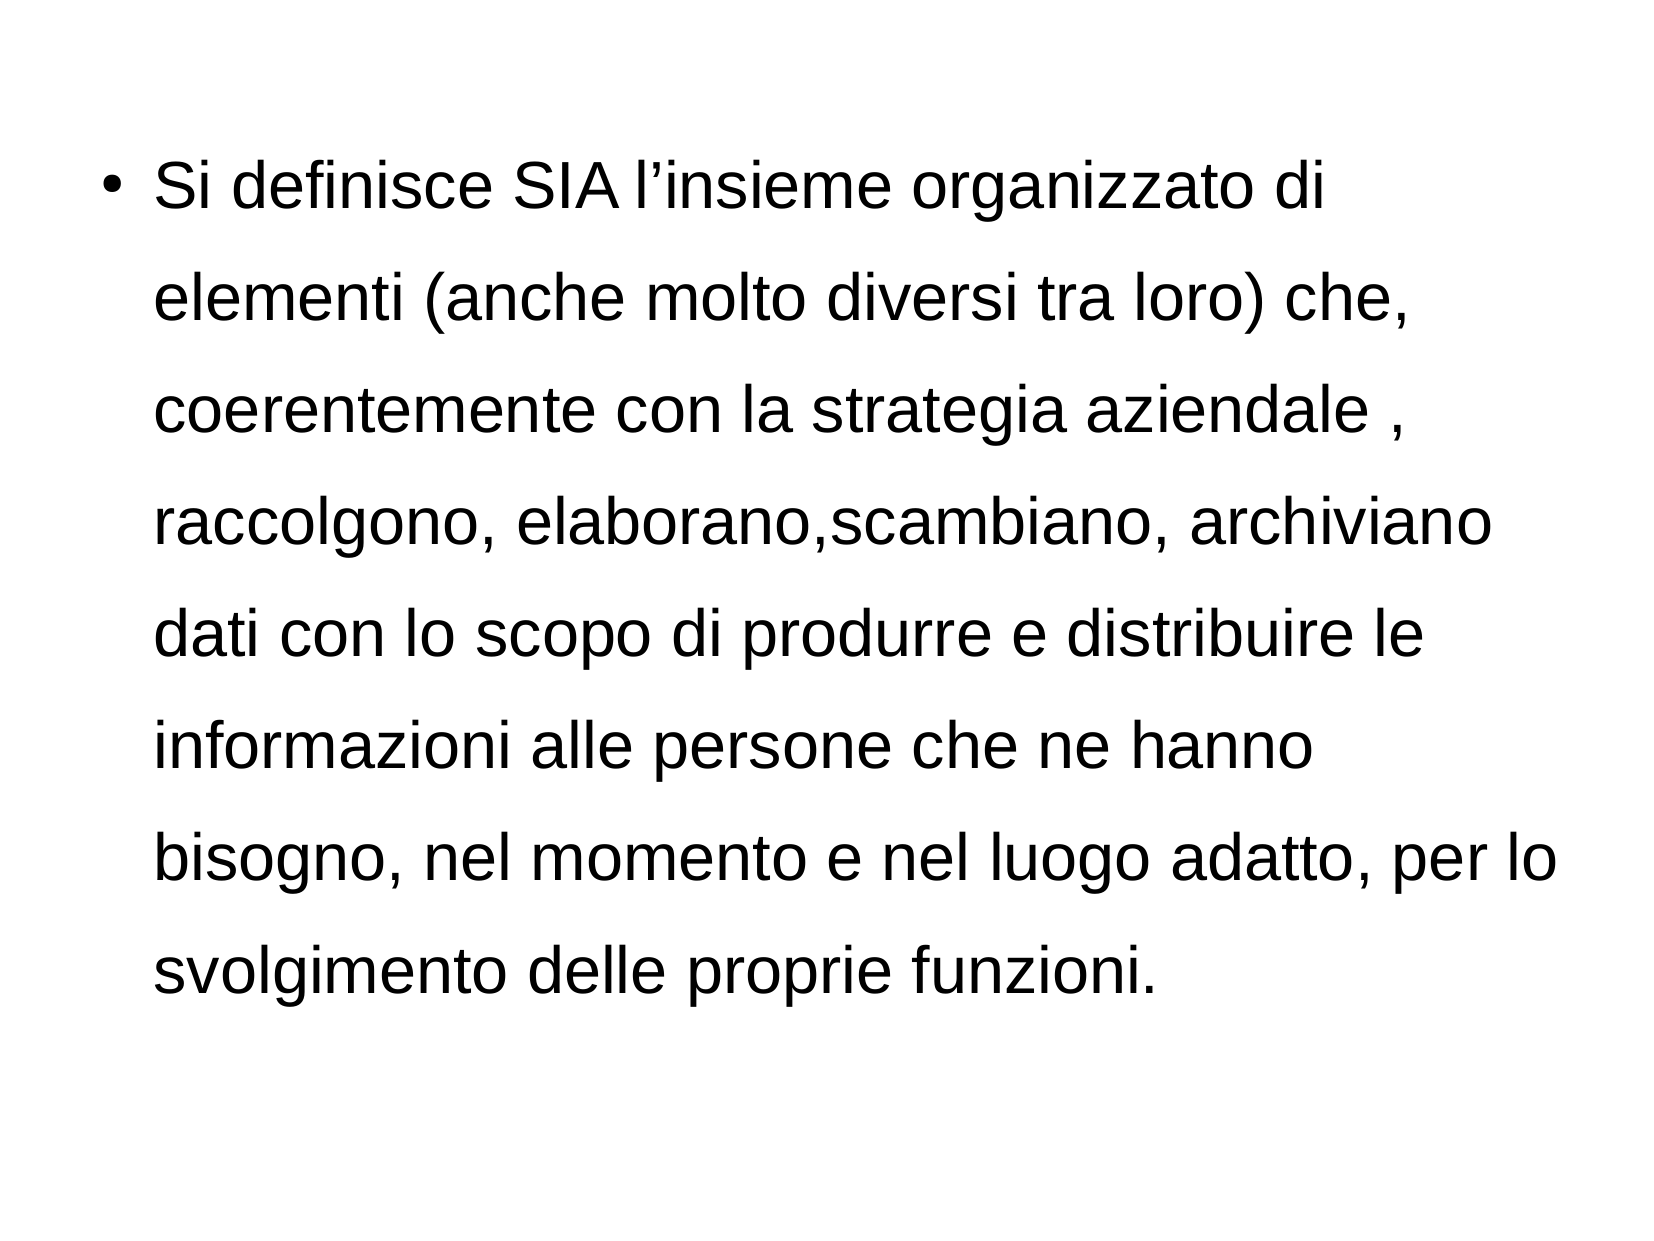

# Si definisce SIA l’insieme organizzato di elementi (anche molto diversi tra loro) che, coerentemente con la strategia aziendale , raccolgono, elaborano,scambiano, archiviano dati con lo scopo di produrre e distribuire le informazioni alle persone che ne hanno bisogno, nel momento e nel luogo adatto, per lo svolgimento delle proprie funzioni.